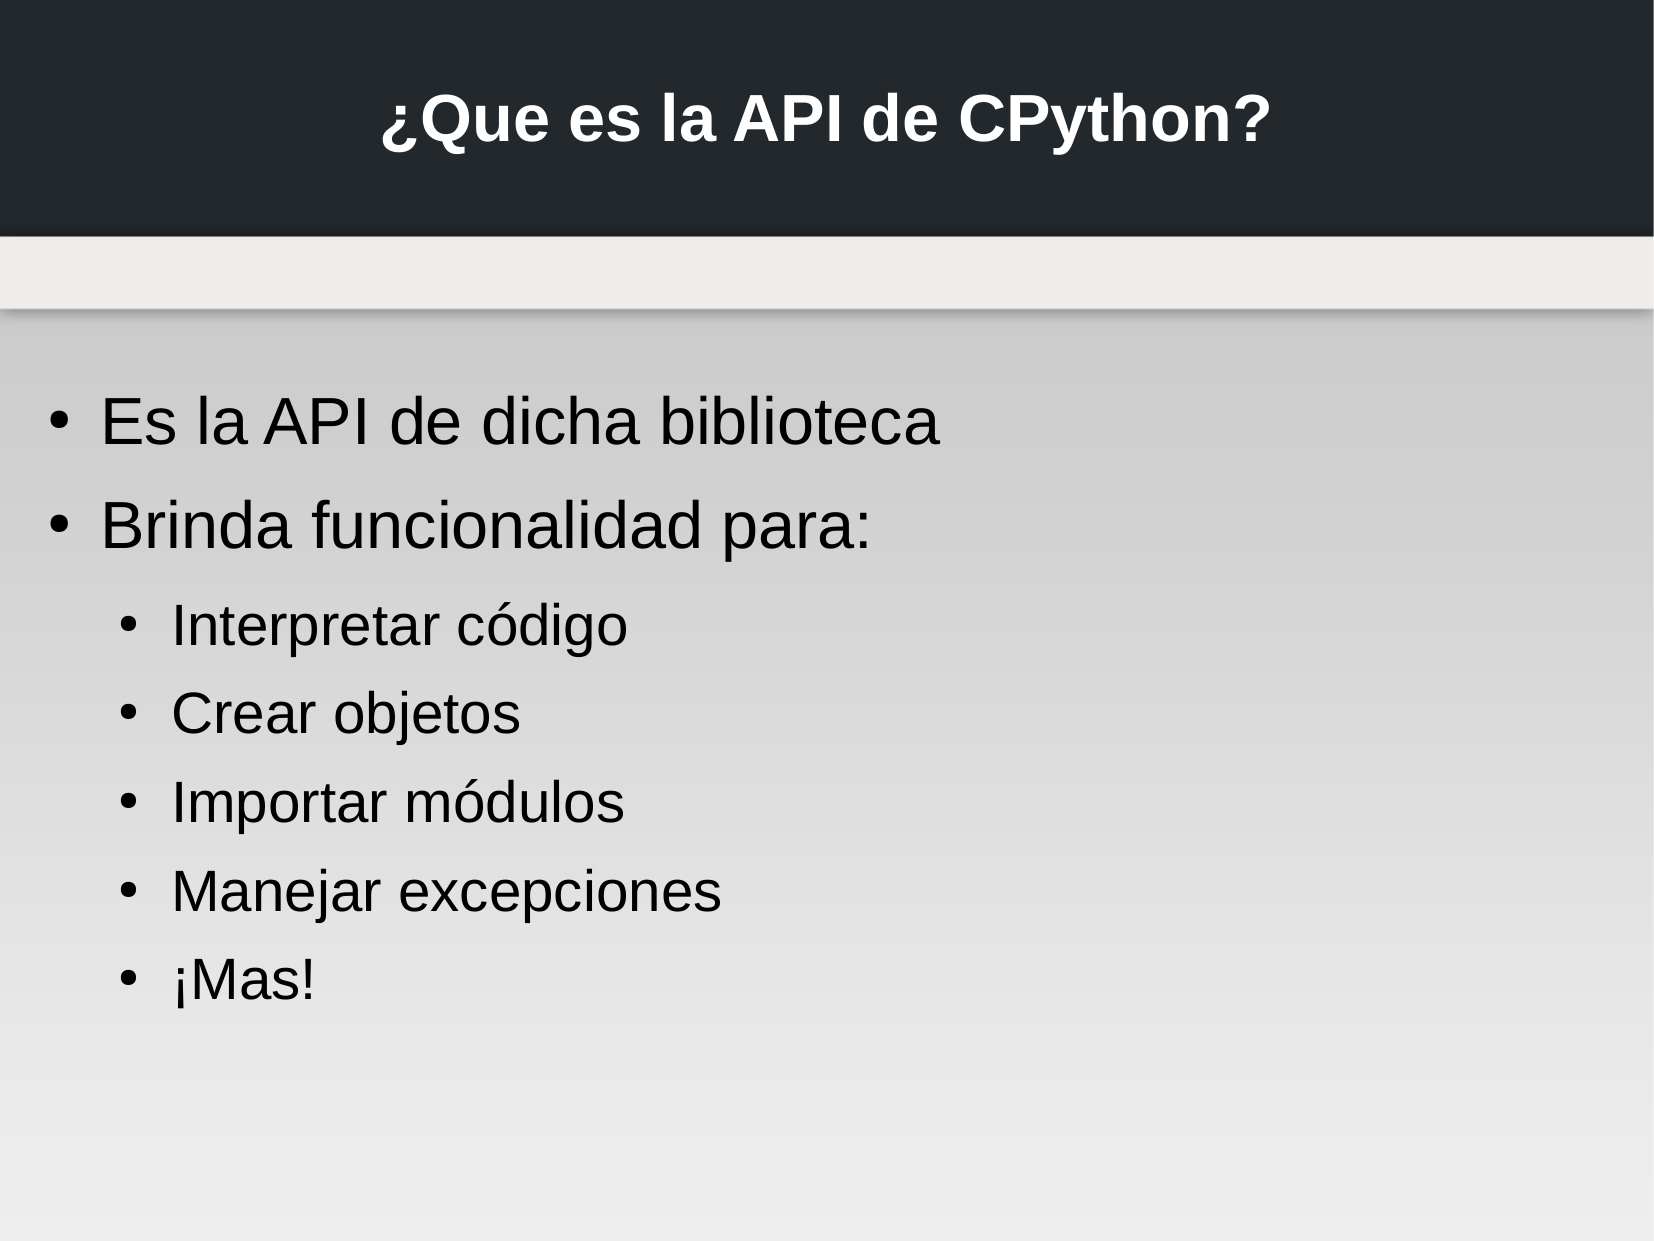

# ¿Que es la API de CPython?
Es la API de dicha biblioteca
Brinda funcionalidad para:
Interpretar código
Crear objetos
Importar módulos
Manejar excepciones
¡Mas!